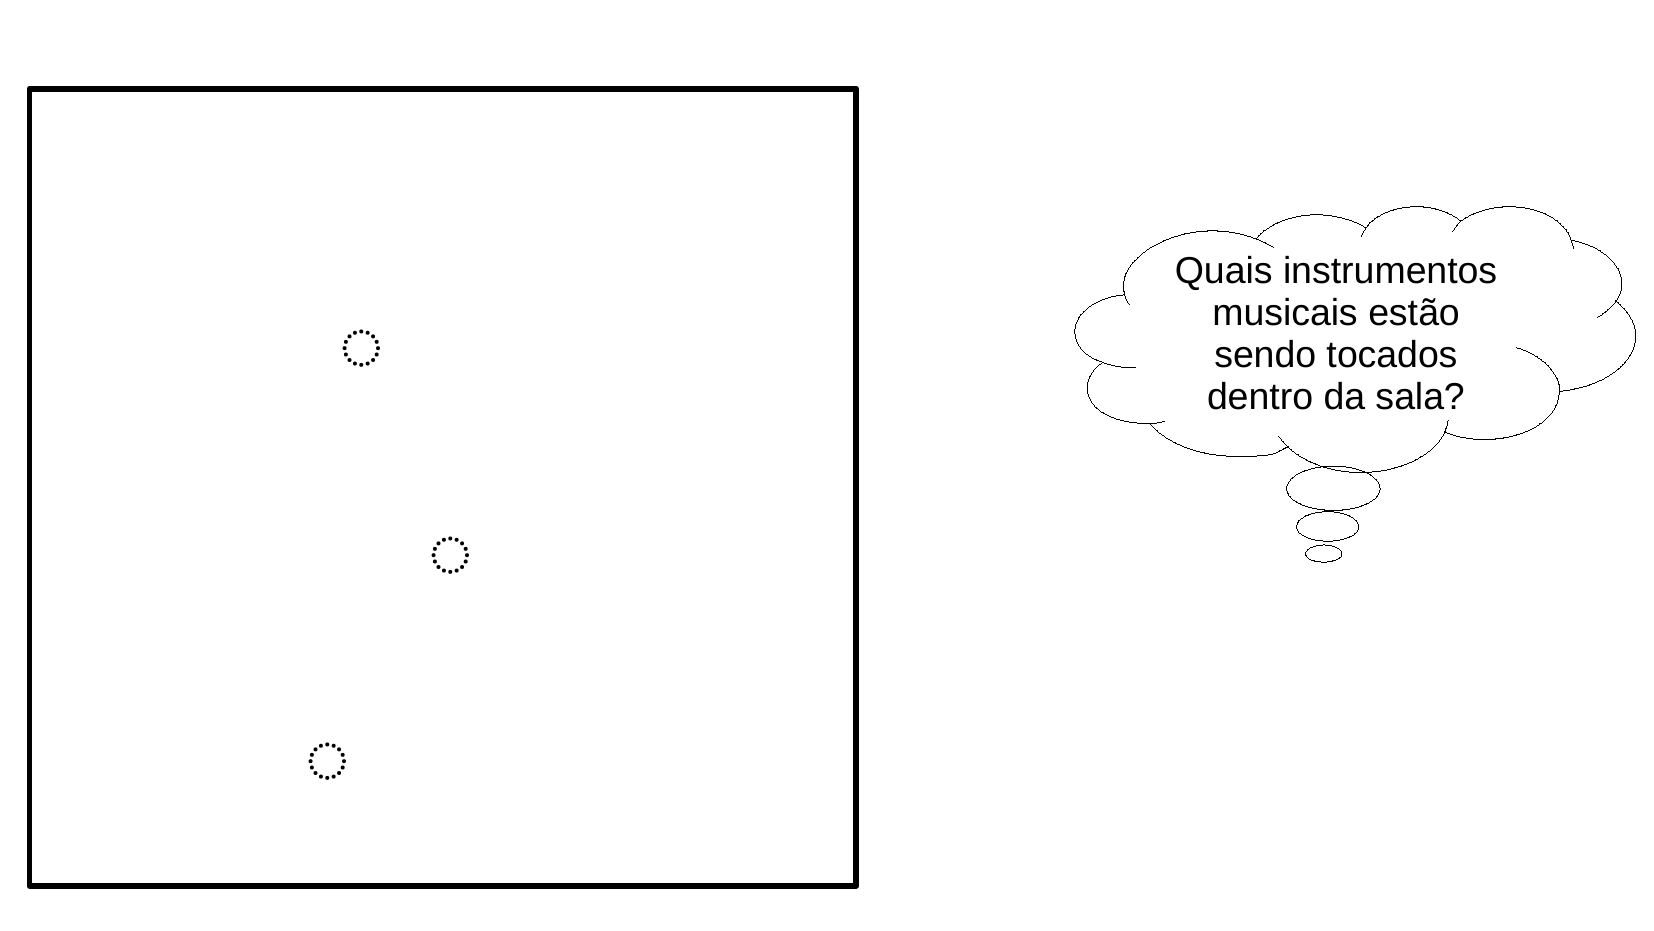

Quais instrumentos musicais estão sendo tocados dentro da sala?
️
️
️